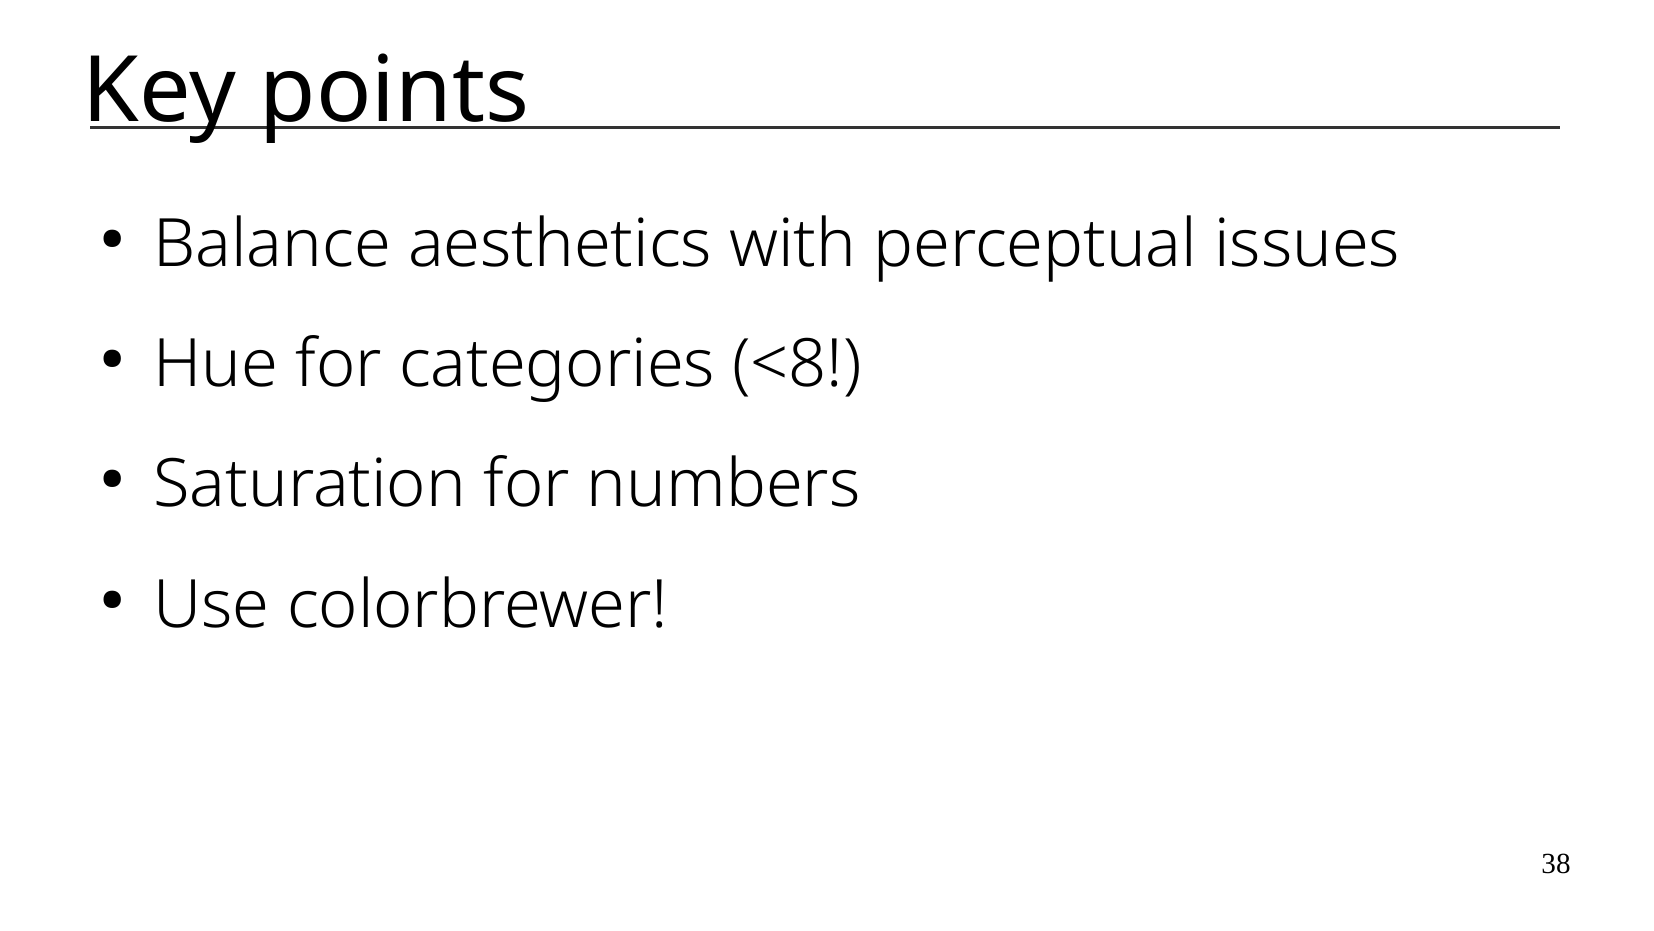

# Key points
Balance aesthetics with perceptual issues
Hue for categories (<8!)
Saturation for numbers
Use colorbrewer!
38